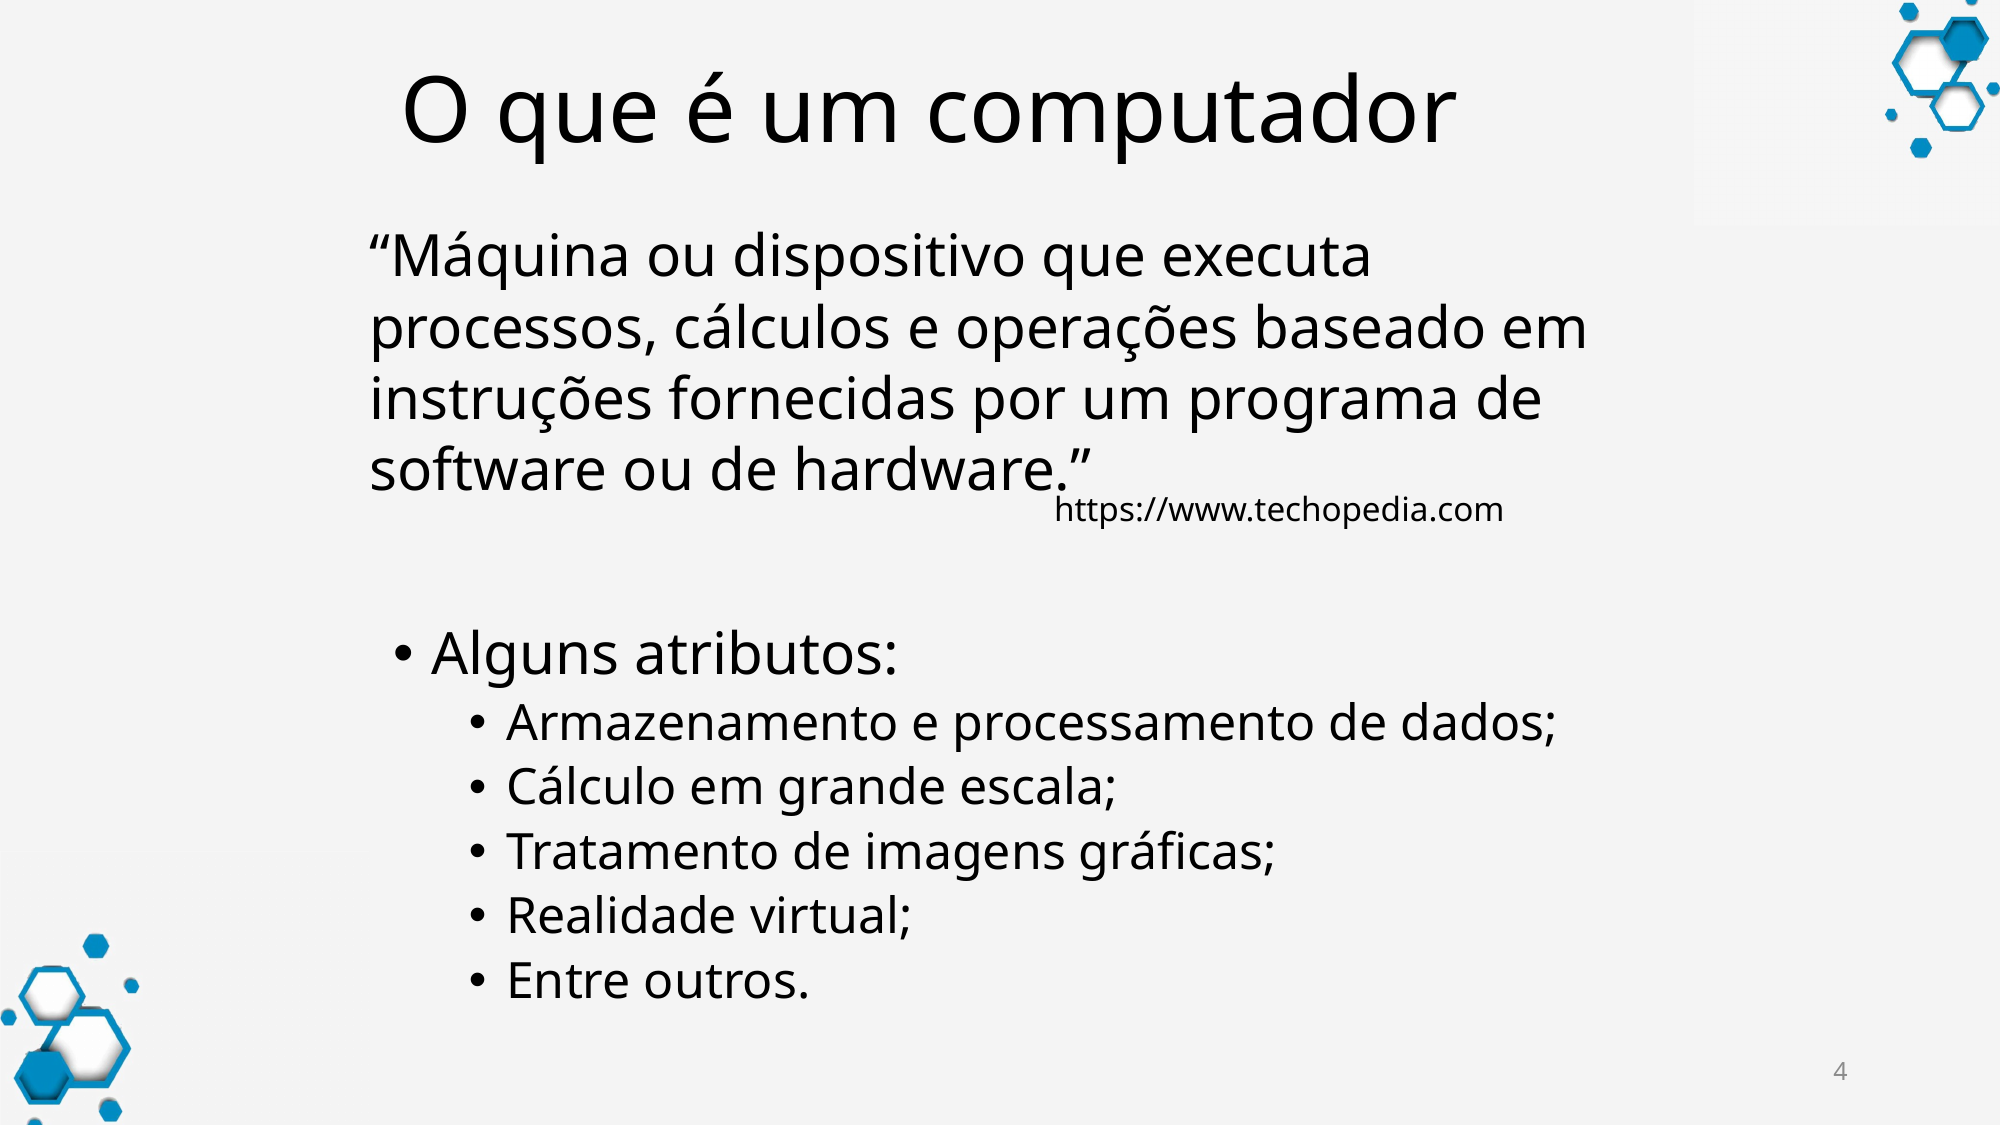

# O que é um computador
“Máquina ou dispositivo que executa processos, cálculos e operações baseado em instruções fornecidas por um programa de software ou de hardware.”
https://www.techopedia.com
Alguns atributos:
Armazenamento e processamento de dados;
Cálculo em grande escala;
Tratamento de imagens gráficas;
Realidade virtual;
Entre outros.